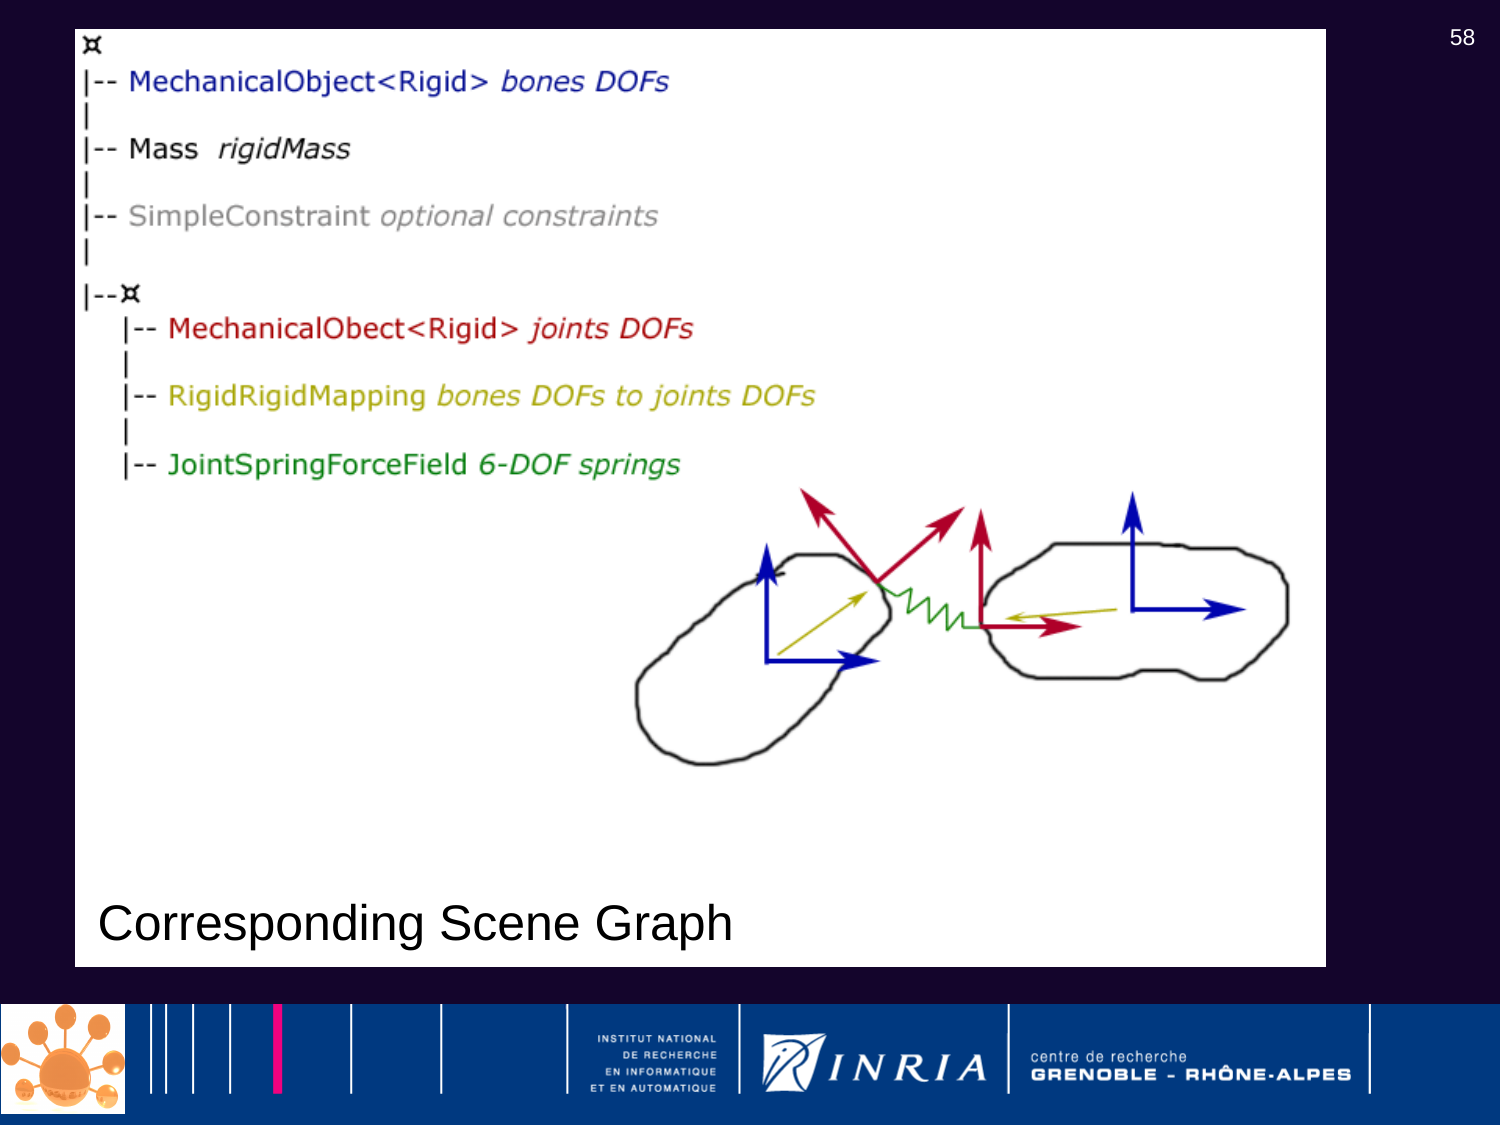

# Corresponding scene graph
Corresponding Scene Graph